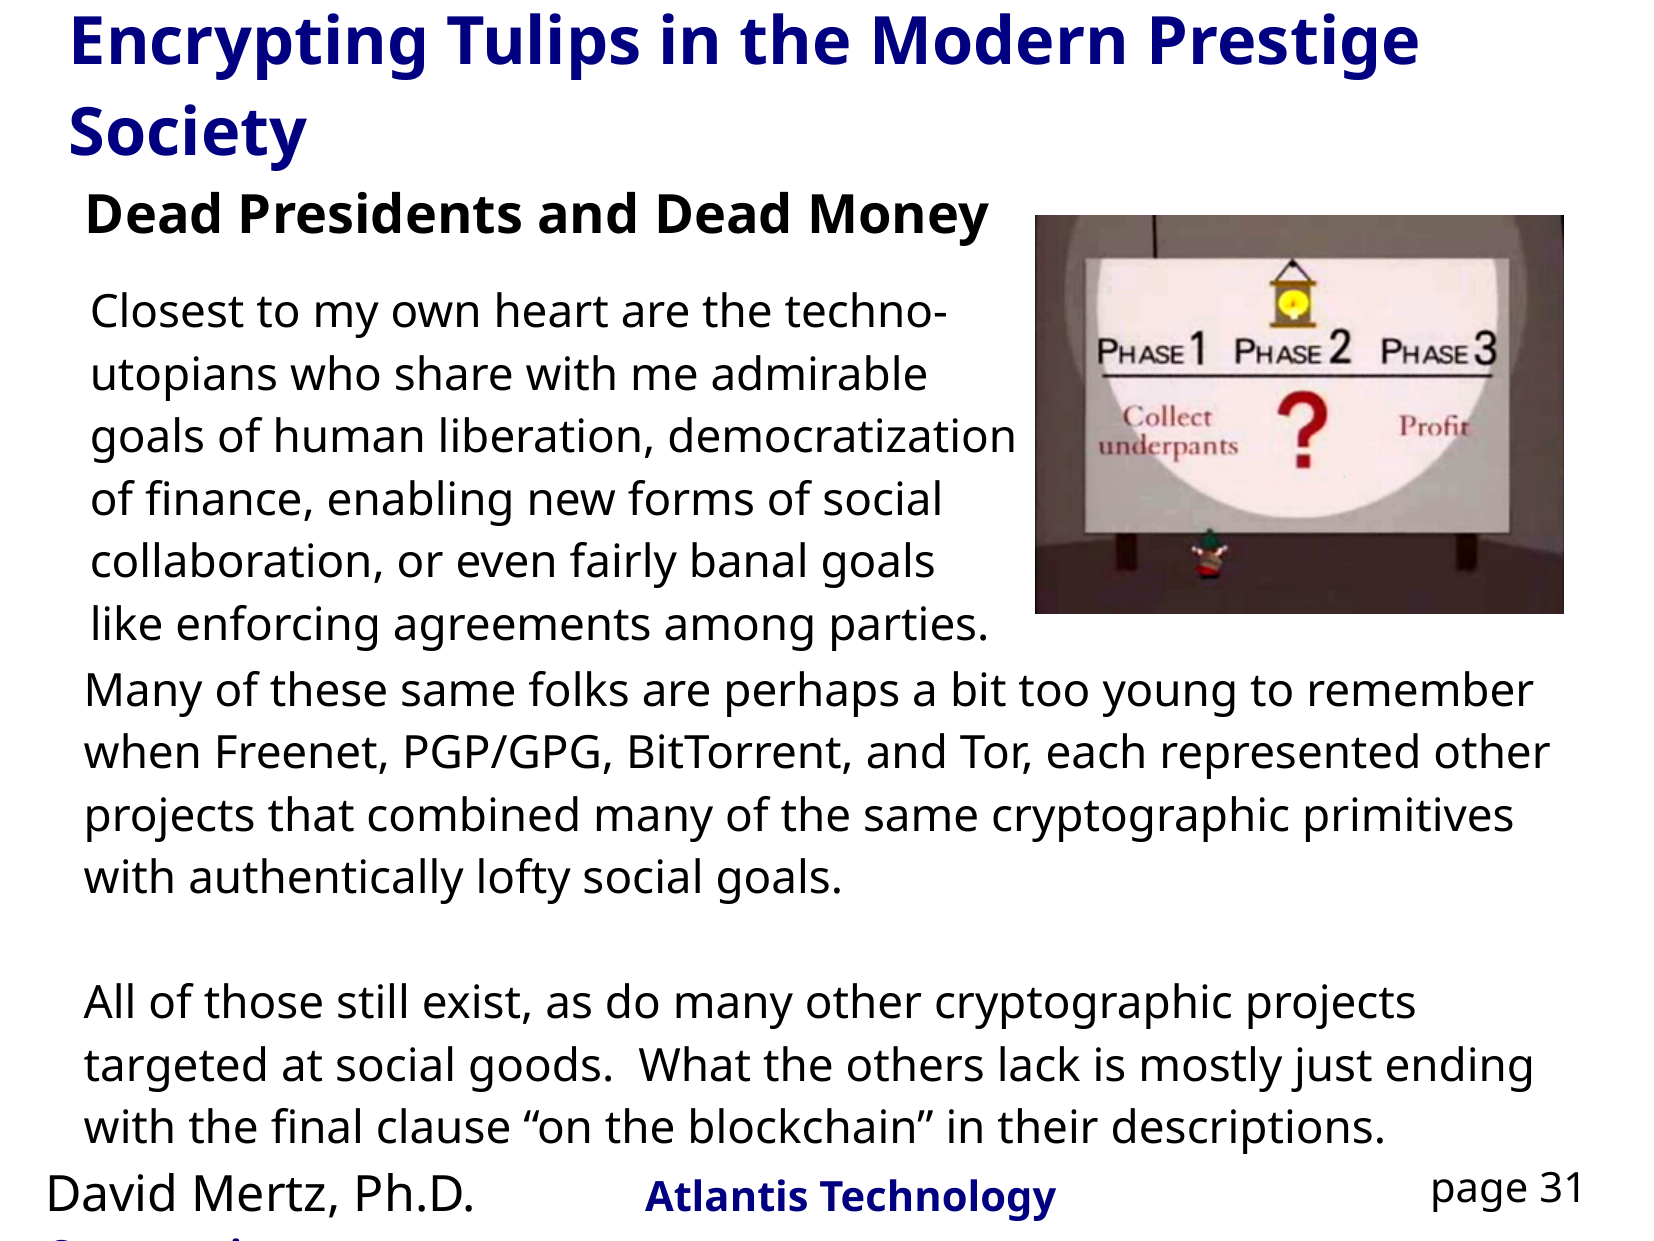

# Dead Presidents and Dead Money
Closest to my own heart are the techno-utopians who share with me admirable goals of human liberation, democratization of finance, enabling new forms of social collaboration, or even fairly banal goals like enforcing agreements among parties.
Many of these same folks are perhaps a bit too young to remember when Freenet, PGP/GPG, BitTorrent, and Tor, each represented other projects that combined many of the same cryptographic primitives with authentically lofty social goals.
All of those still exist, as do many other cryptographic projects targeted at social goods. What the others lack is mostly just ending with the final clause “on the blockchain” in their descriptions.